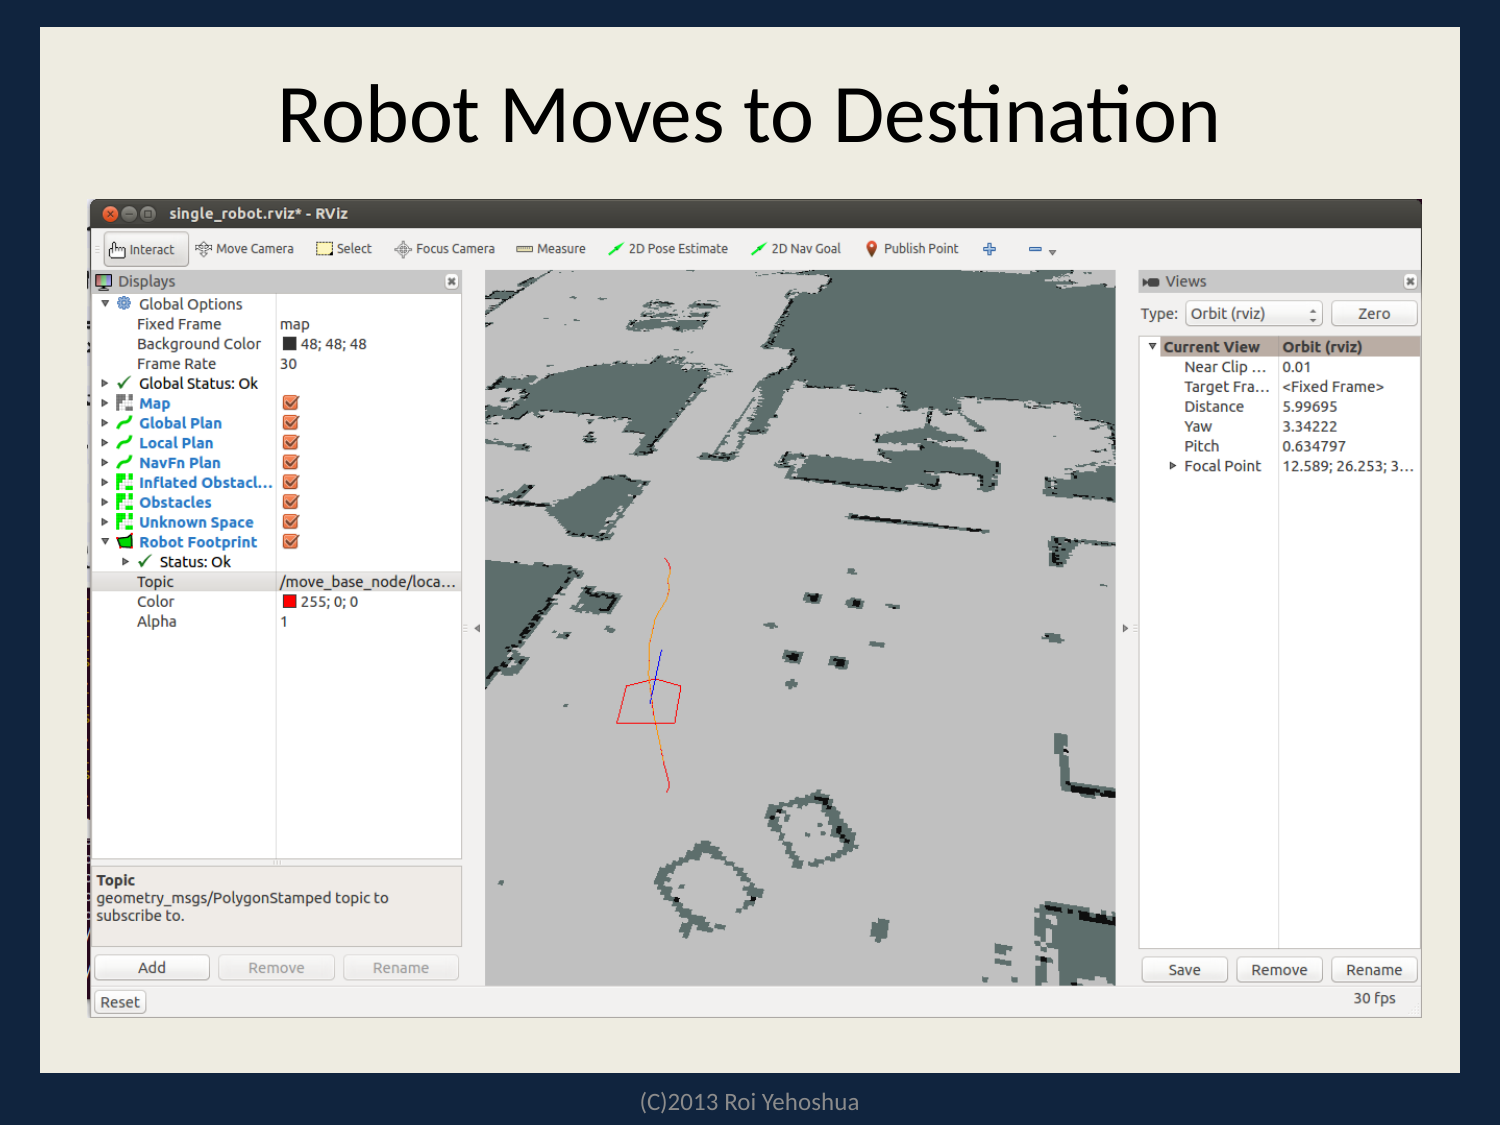

# Robot Moves to Destination
(C)2013 Roi Yehoshua